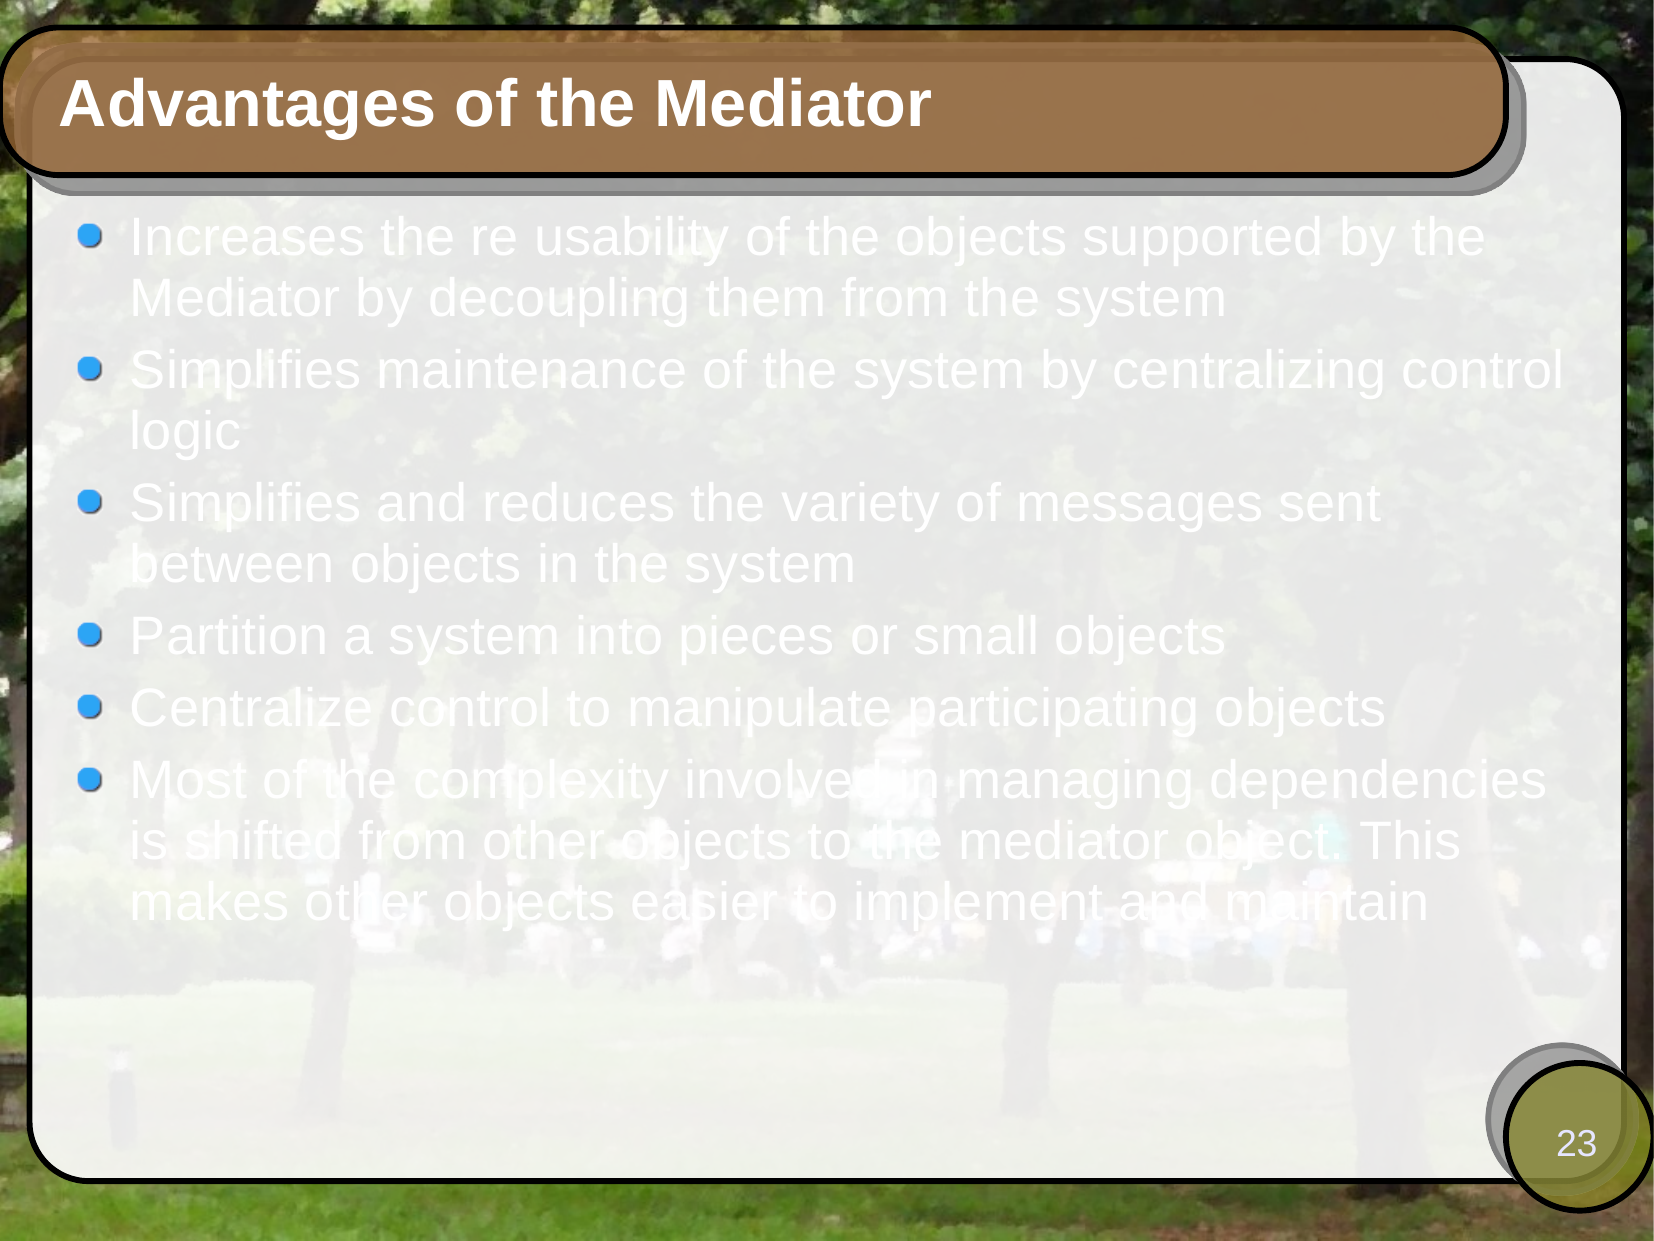

# Advantages of the Mediator
Increases the re usability of the objects supported by the Mediator by decoupling them from the system
Simplifies maintenance of the system by centralizing control logic
Simplifies and reduces the variety of messages sent between objects in the system
Partition a system into pieces or small objects
Centralize control to manipulate participating objects
Most of the complexity involved in managing dependencies is shifted from other objects to the mediator object. This makes other objects easier to implement and maintain
23